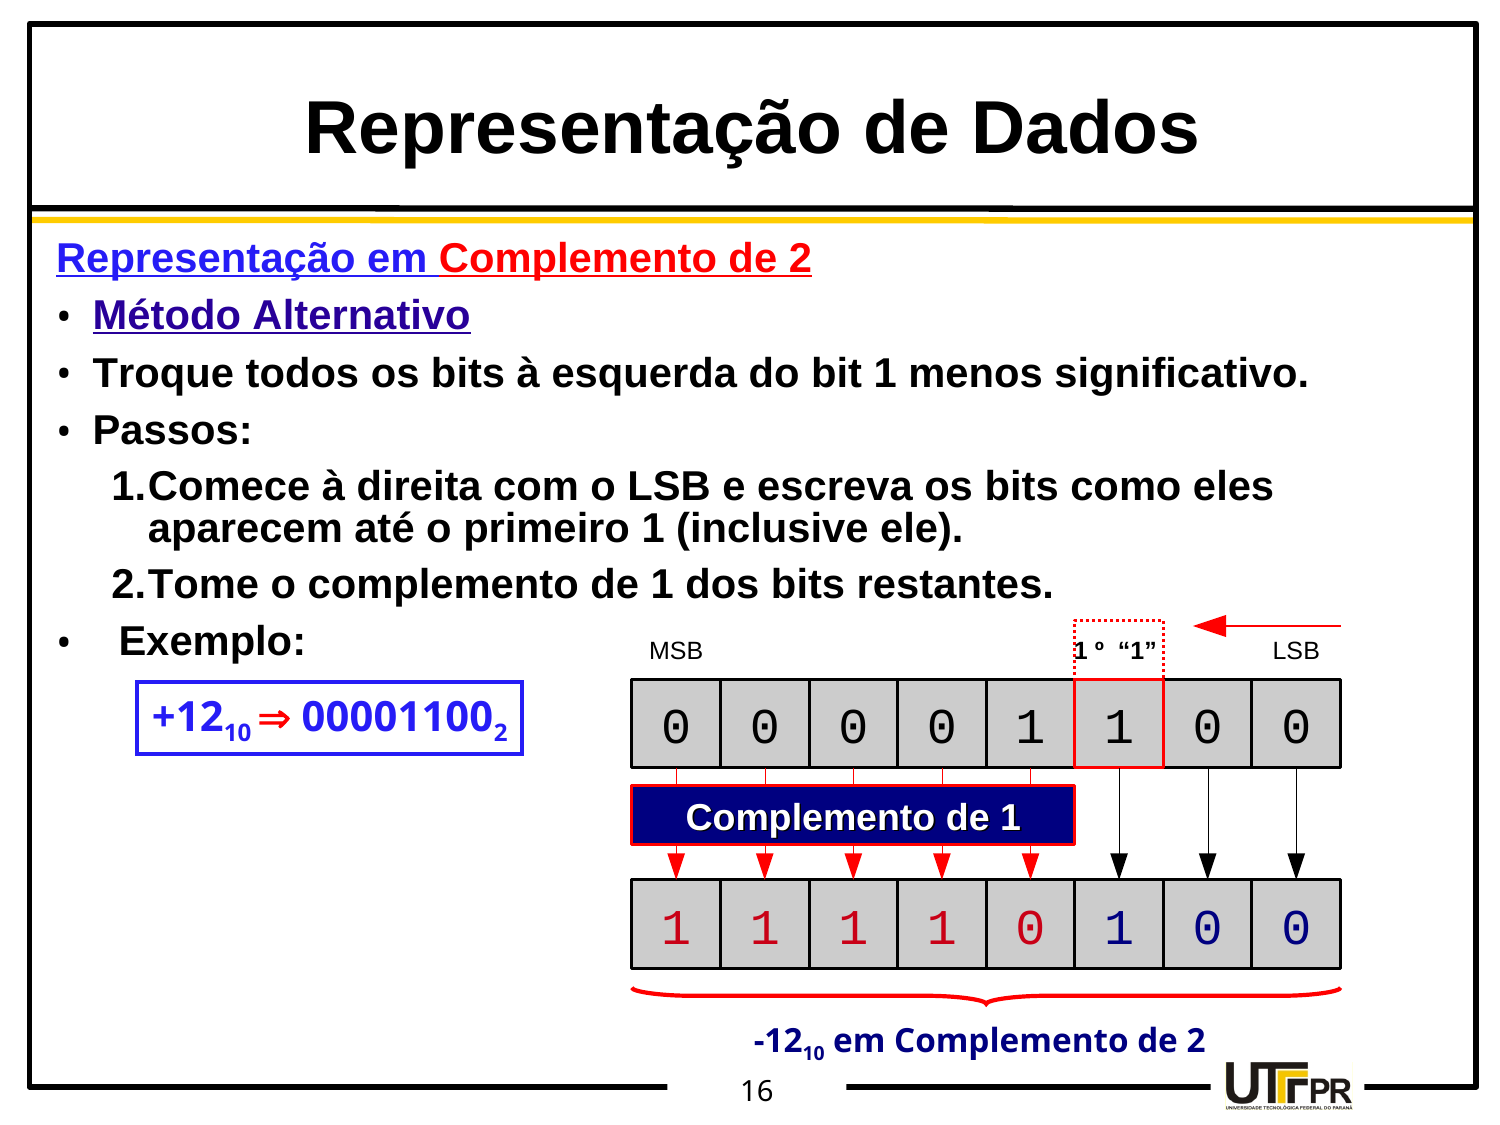

# Representação de Dados
Representação em Complemento de 2
Método Alternativo
Troque todos os bits à esquerda do bit 1 menos significativo.
Passos:
Comece à direita com o LSB e escreva os bits como eles aparecem até o primeiro 1 (inclusive ele).
Tome o complemento de 1 dos bits restantes.
Exemplo:
MSB
1 º “1”
LSB
0
0
0
0
1
1
0
0
+1210  000011002
Complemento de 1
1
1
1
1
0
1
0
0
-1210 em Complemento de 2